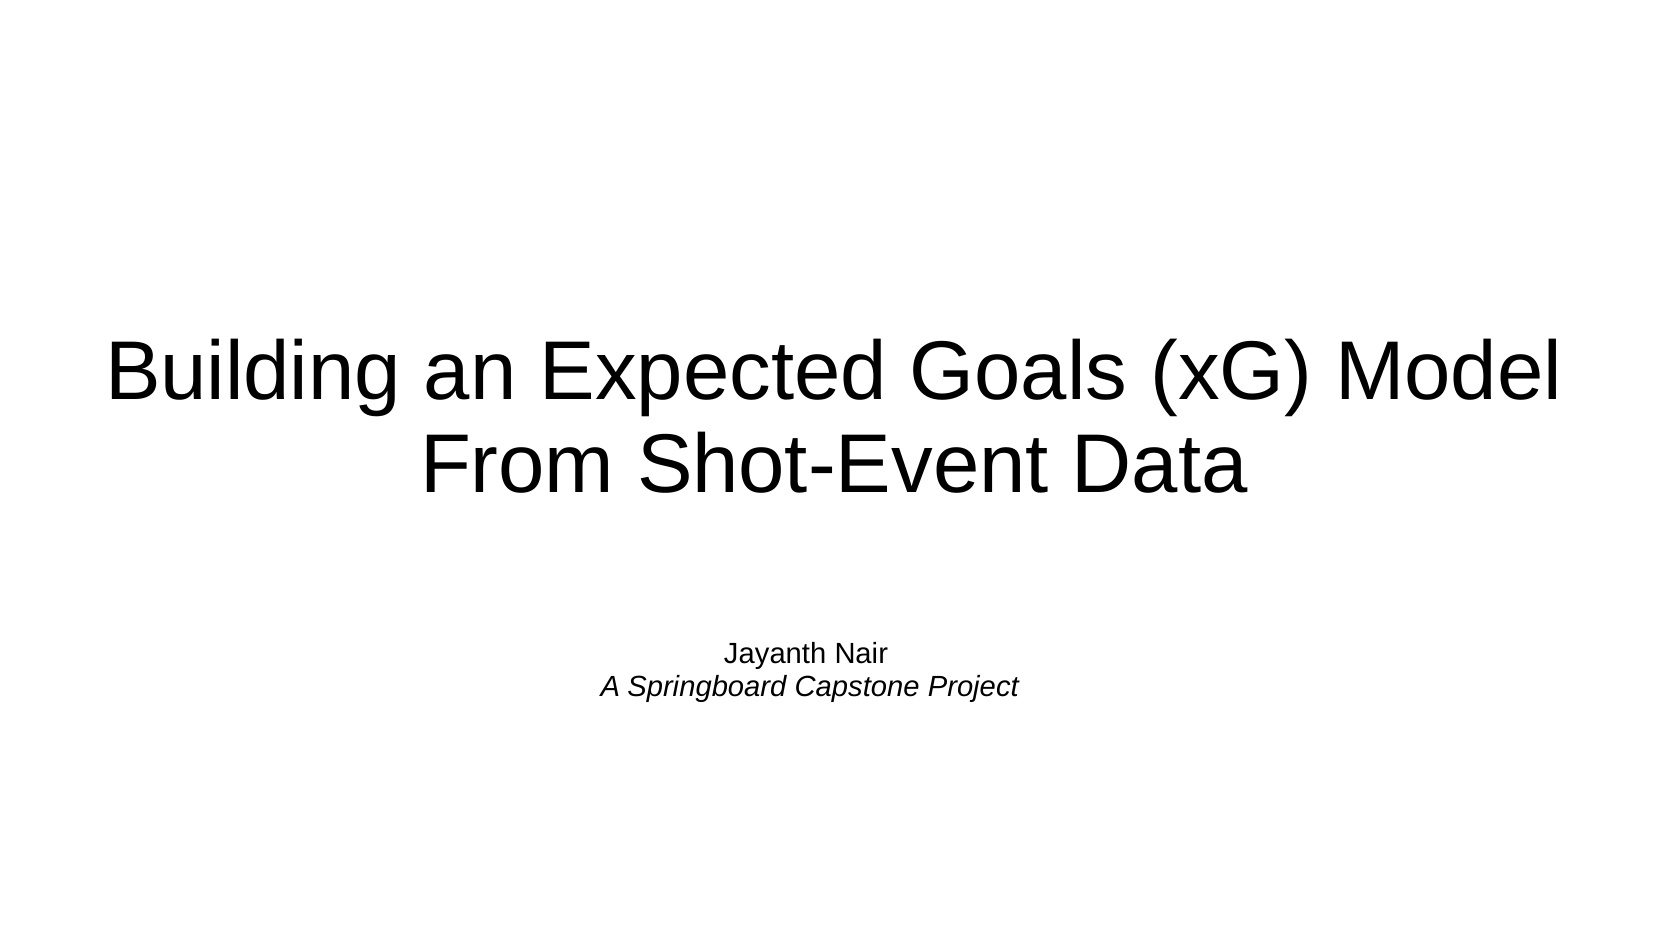

# Building an Expected Goals (xG) Model From Shot-Event Data
Jayanth Nair
A Springboard Capstone Project